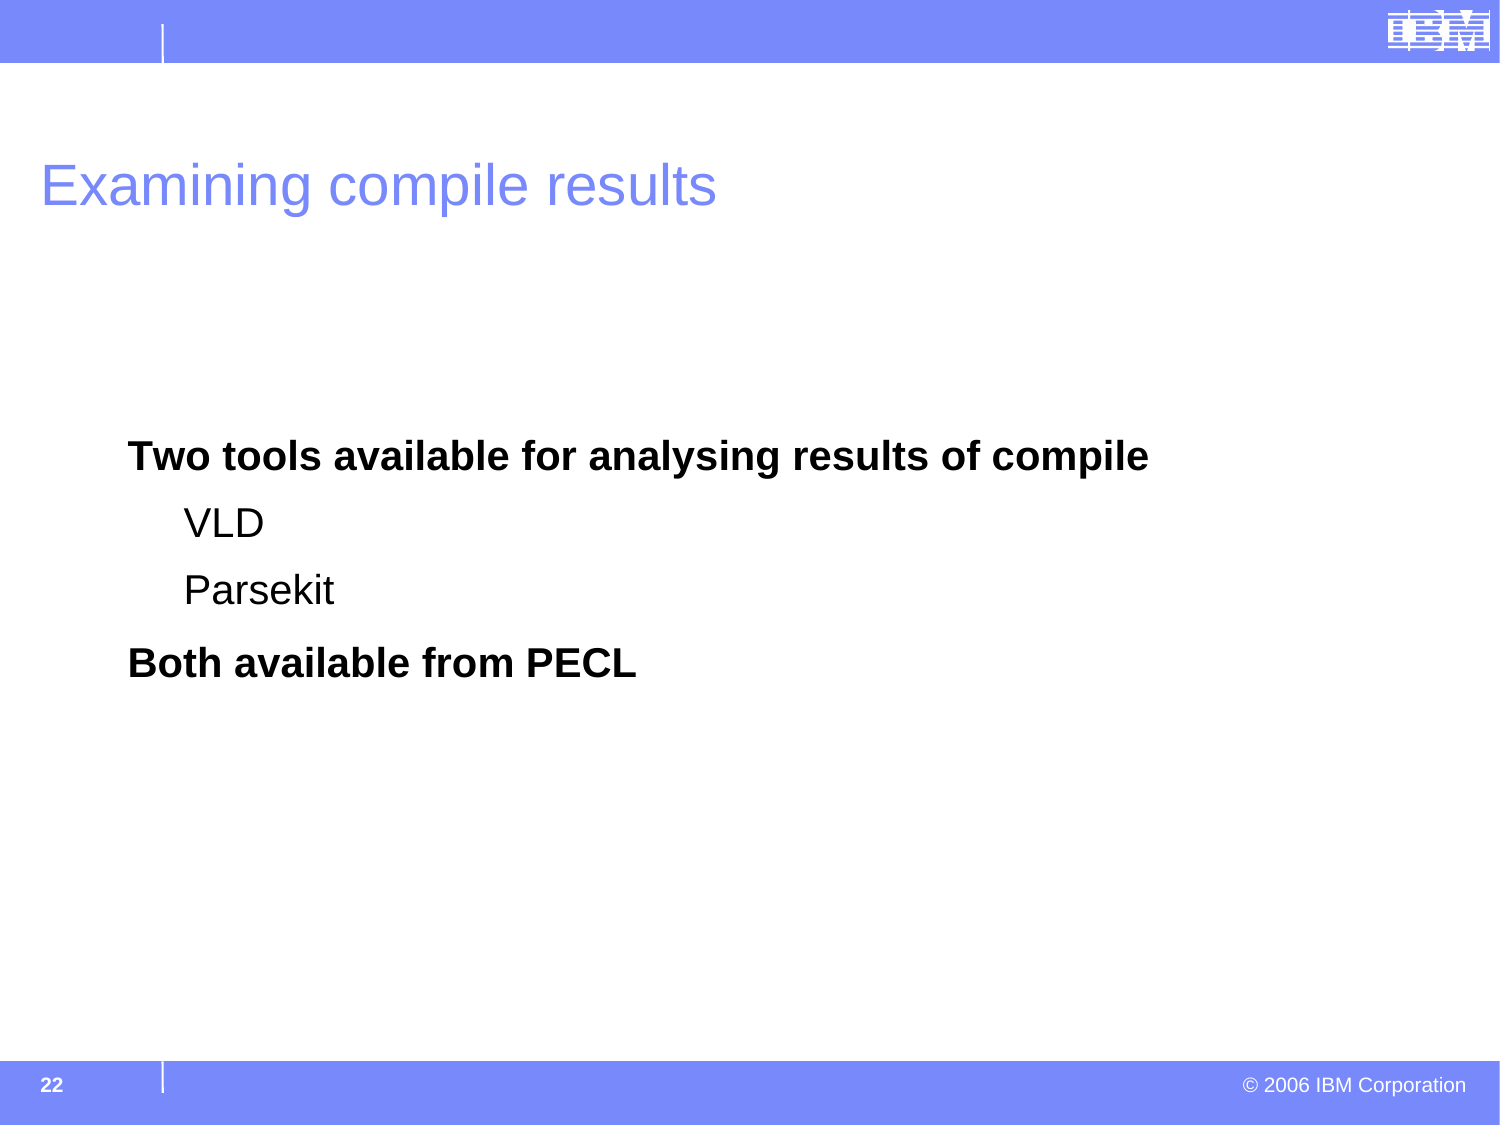

# Examining compile results
Two tools available for analysing results of compile
VLD
Parsekit
Both available from PECL
22